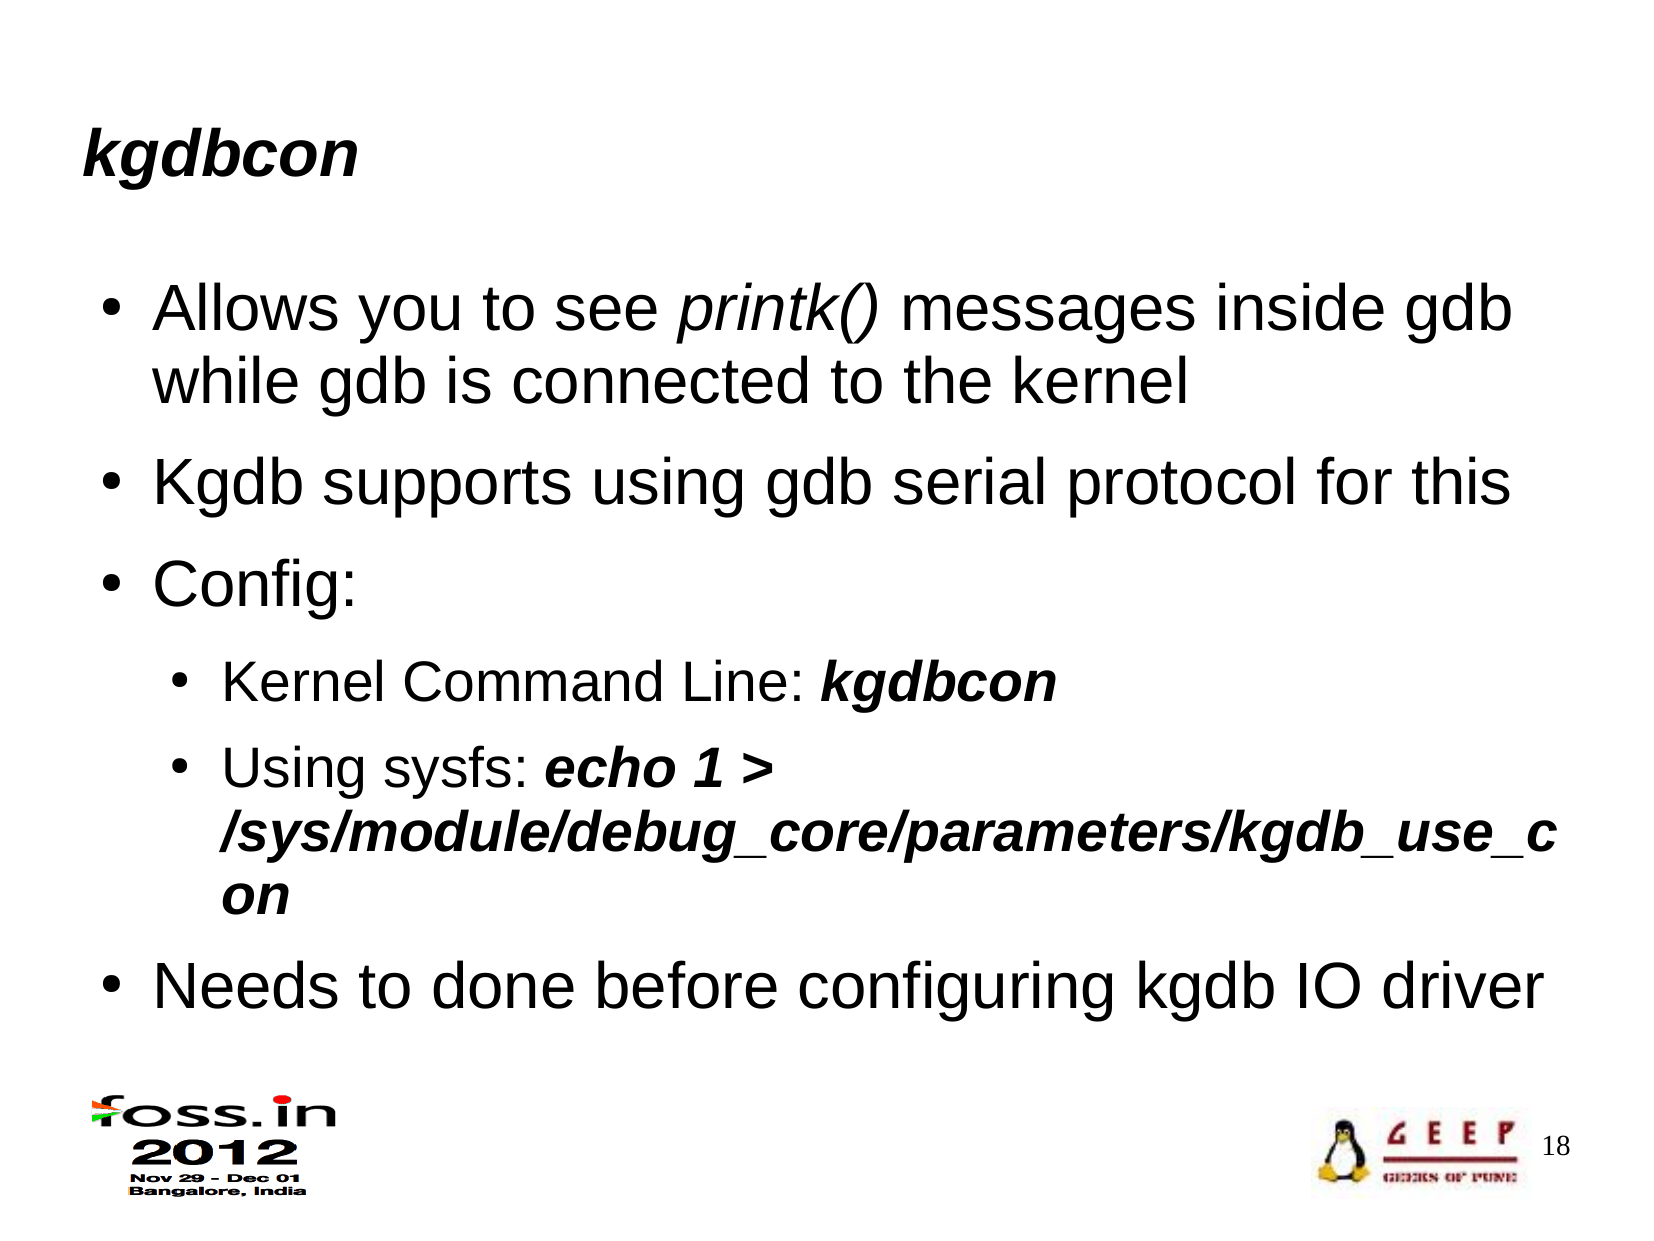

# kgdbcon
Allows you to see printk() messages inside gdb while gdb is connected to the kernel
Kgdb supports using gdb serial protocol for this
Config:
Kernel Command Line: kgdbcon
Using sysfs: echo 1 > /sys/module/debug_core/parameters/kgdb_use_con
Needs to done before configuring kgdb IO driver
18